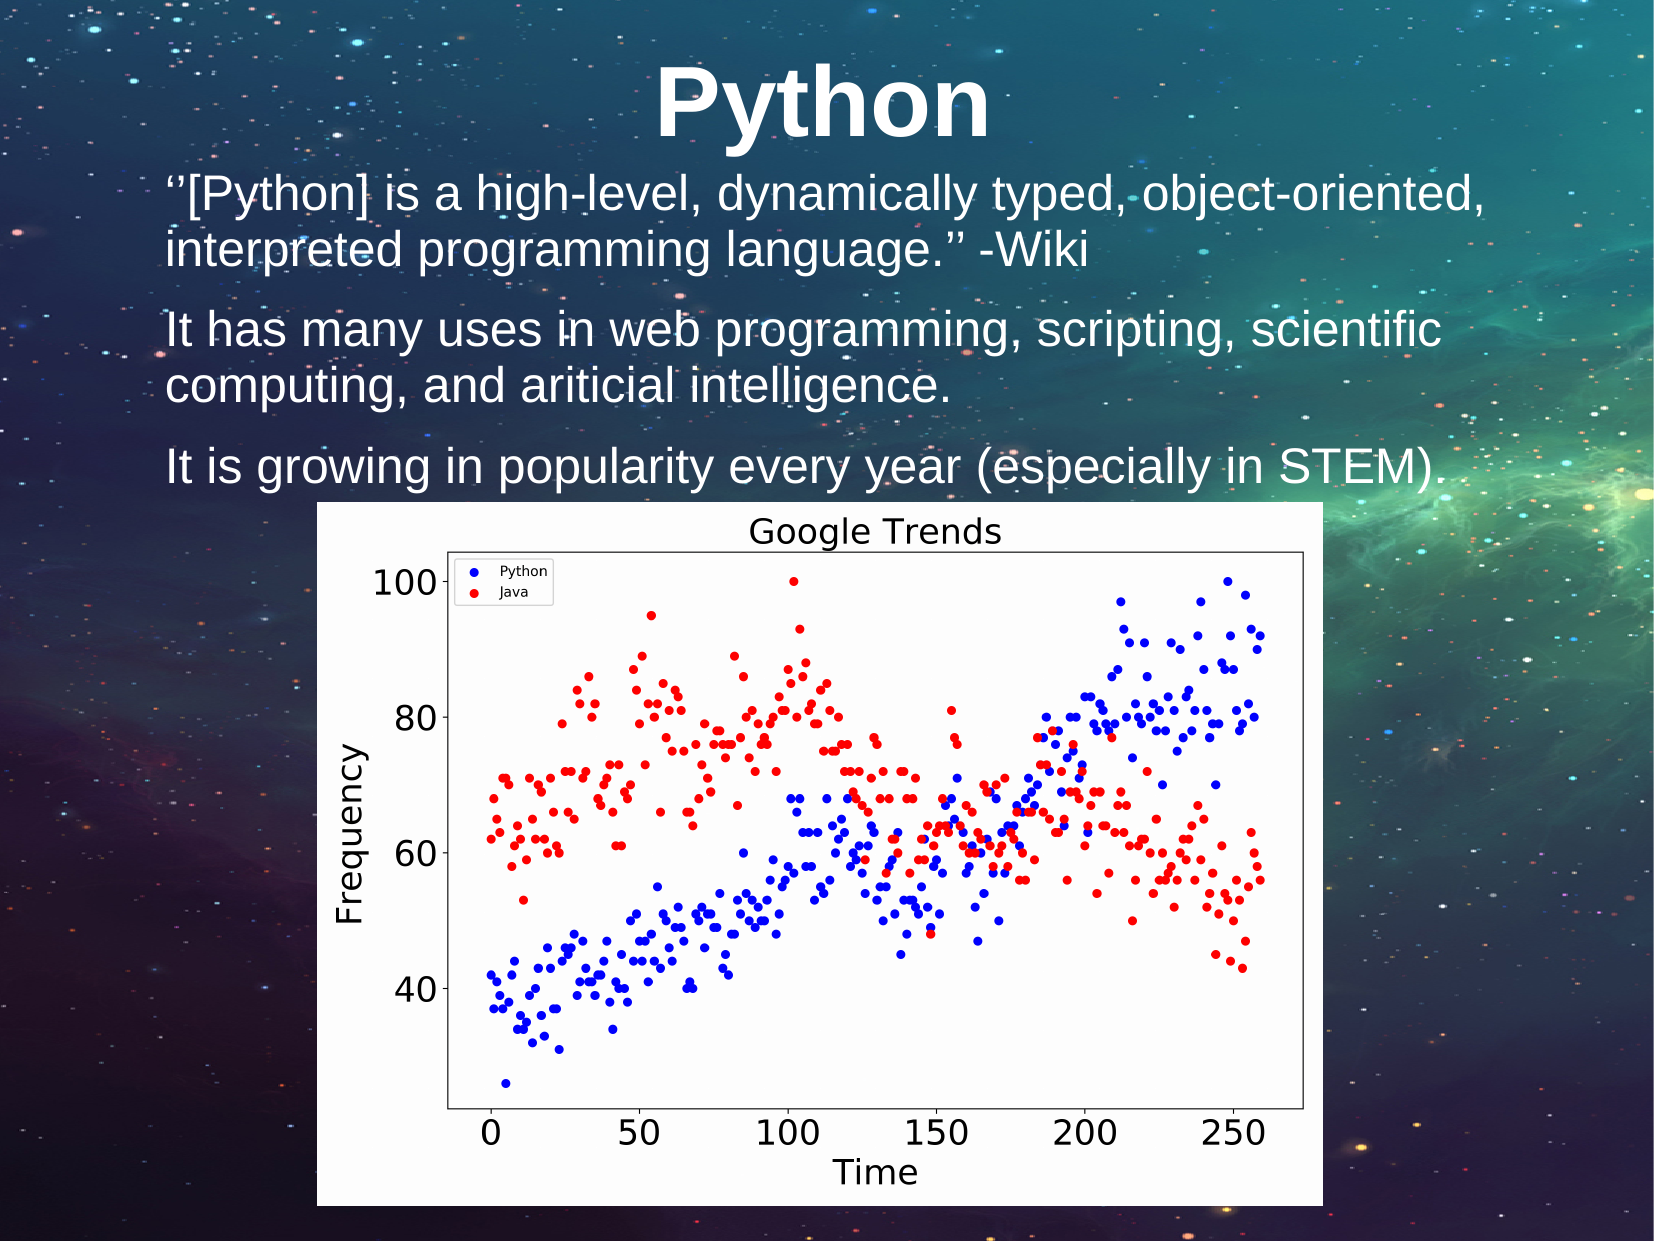

Python
‘’[Python] is a high-level, dynamically typed, object-oriented, interpreted programming language.’’ -Wiki
It has many uses in web programming, scripting, scientific computing, and ariticial intelligence.
It is growing in popularity every year (especially in STEM).